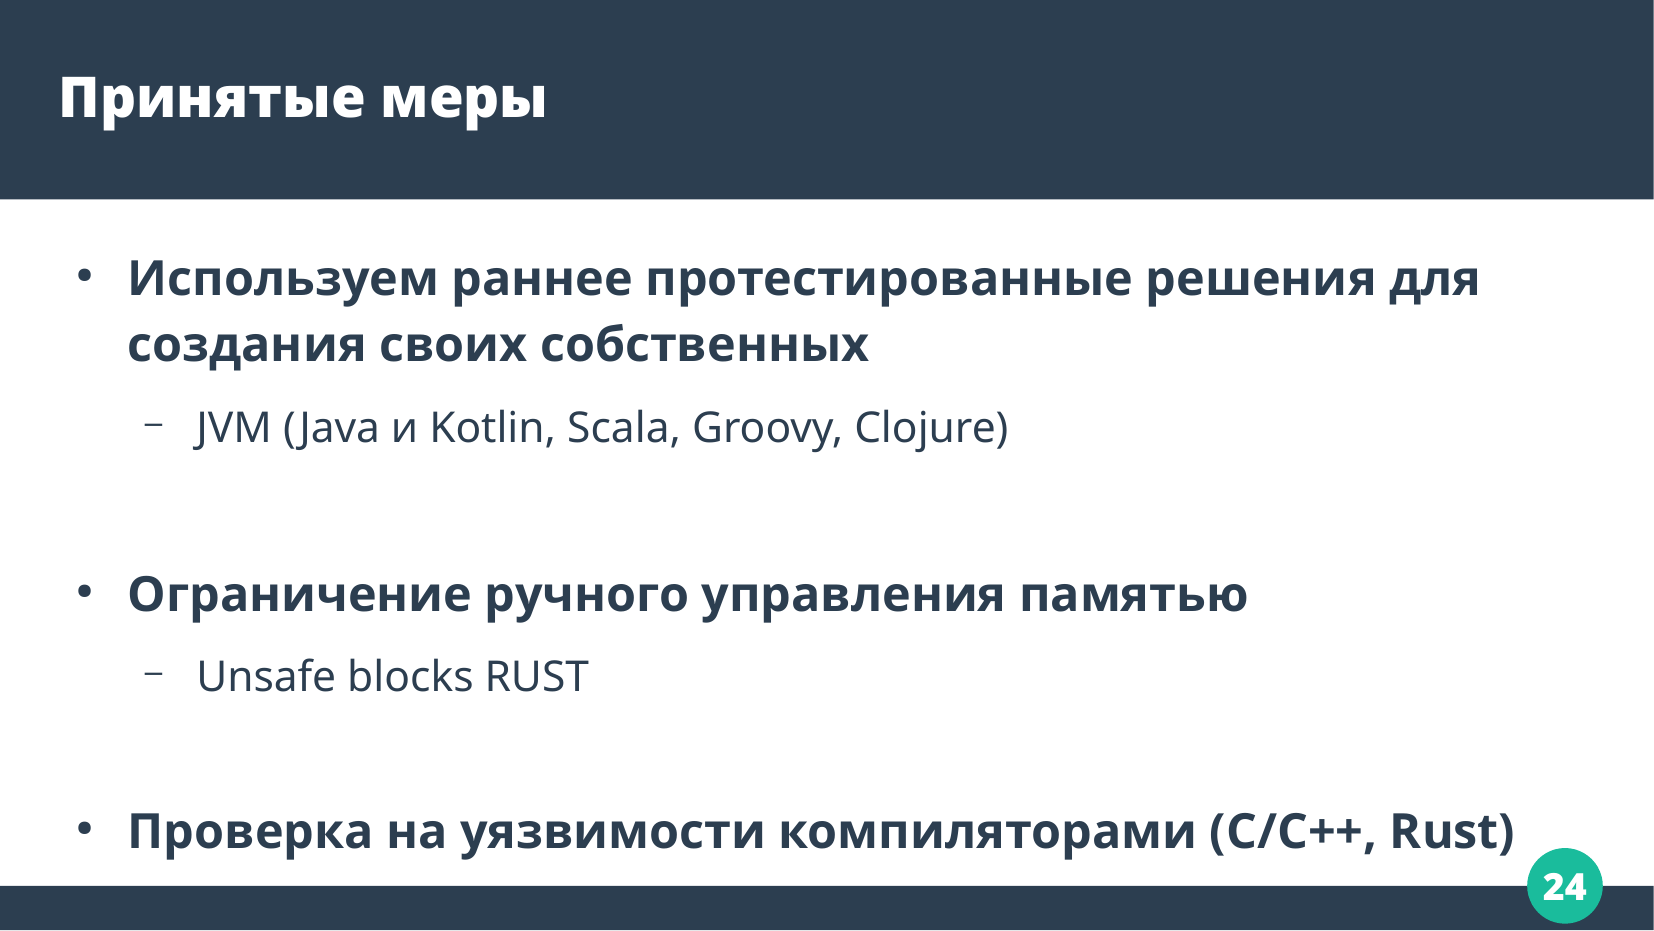

# Принятые меры
Используем раннее протестированные решения для создания своих собственных
JVM (Java и Kotlin, Scala, Groovy, Clojure)
Ограничение ручного управления памятью
Unsafe blocks RUST
Проверка на уязвимости компиляторами (C/C++, Rust)